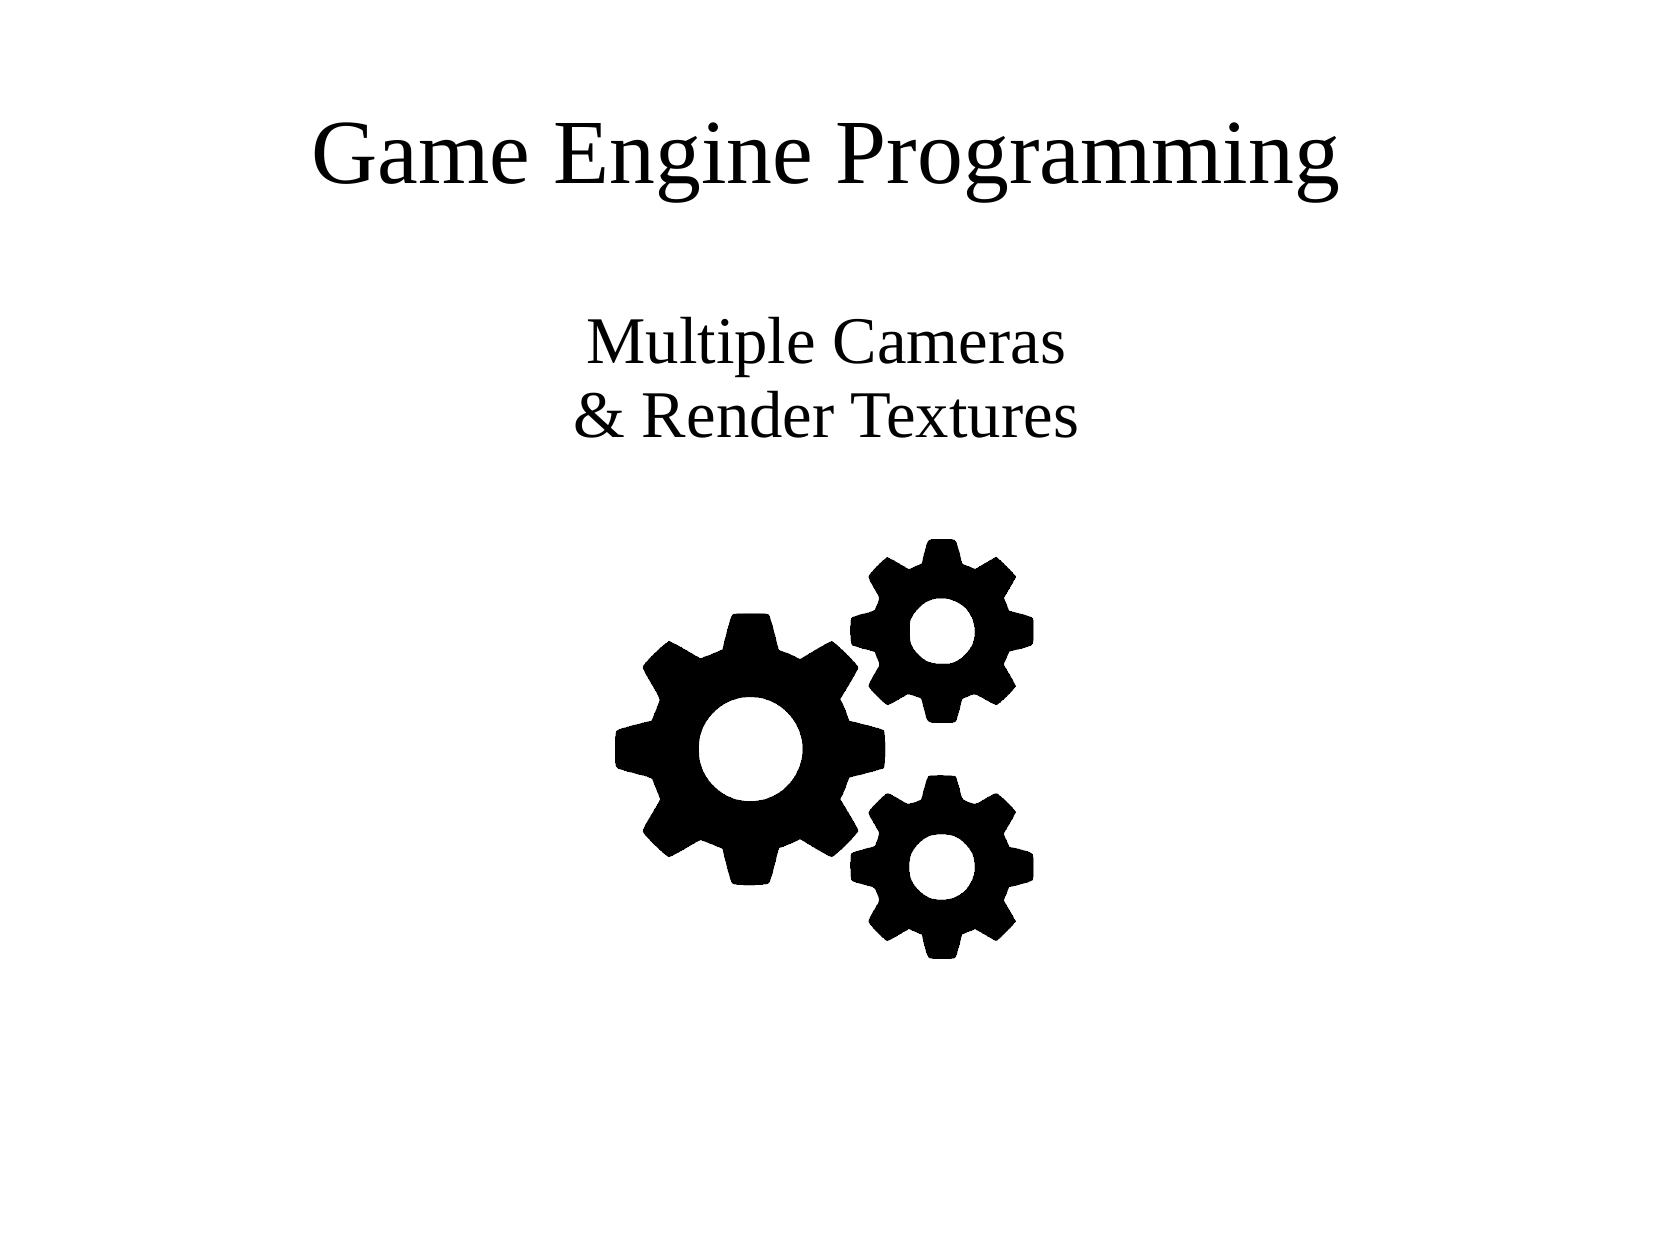

Multiple Cameras
& Render Textures
# Game Engine Programming